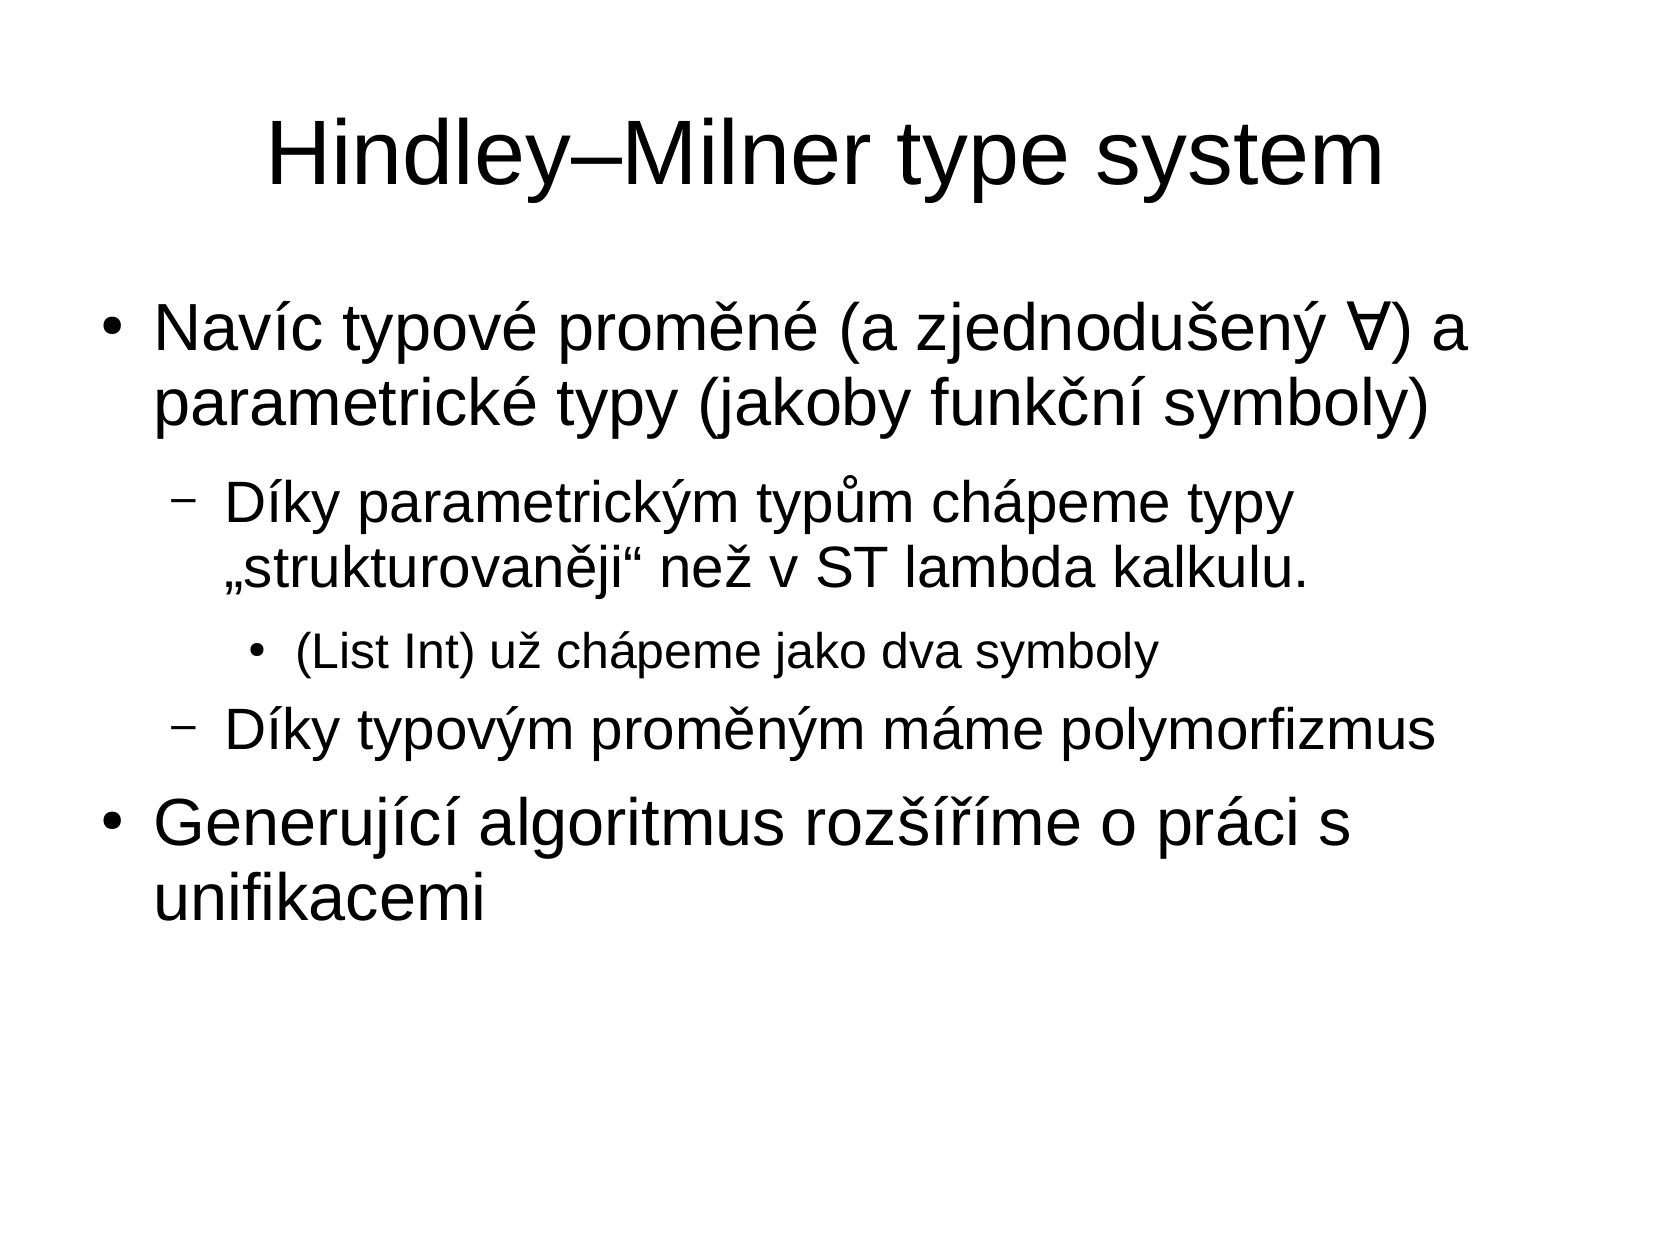

# Hindley–Milner type system
Navíc typové proměné (a zjednodušený ∀) a parametrické typy (jakoby funkční symboly)
Díky parametrickým typům chápeme typy „strukturovaněji“ než v ST lambda kalkulu.
(List Int) už chápeme jako dva symboly
Díky typovým proměným máme polymorfizmus
Generující algoritmus rozšíříme o práci s unifikacemi